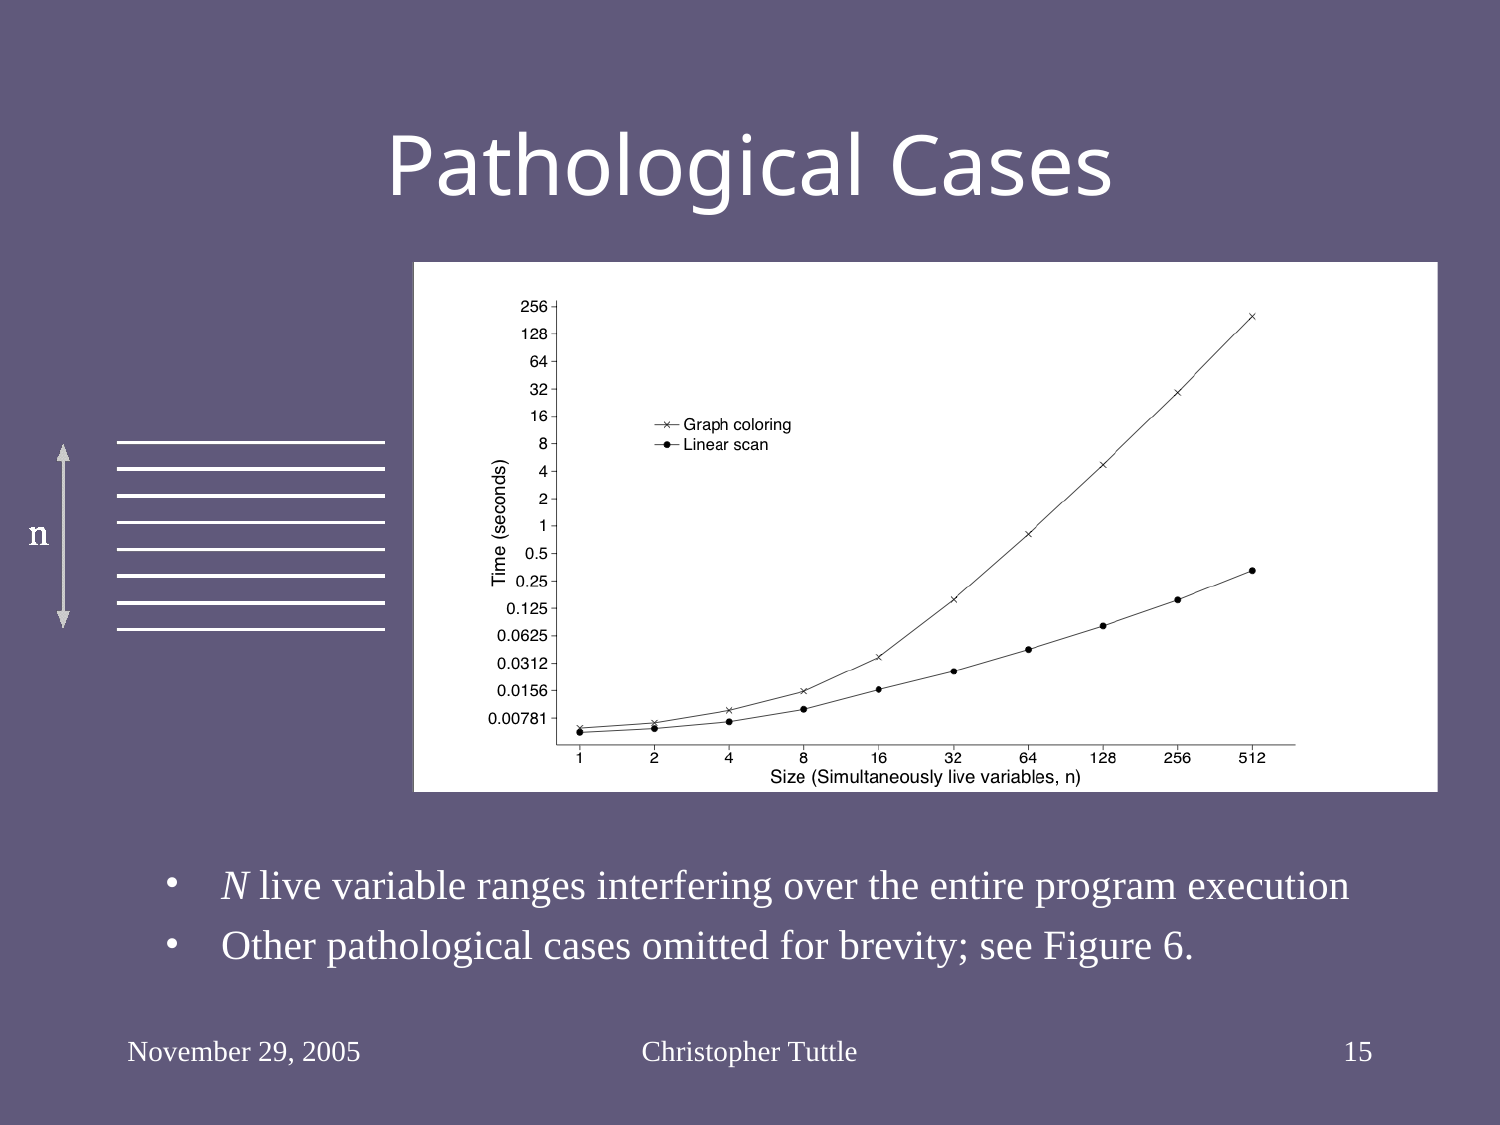

# Pathological Cases
N live variable ranges interfering over the entire program execution
Other pathological cases omitted for brevity; see Figure 6.
November 29, 2005
Christopher Tuttle
15